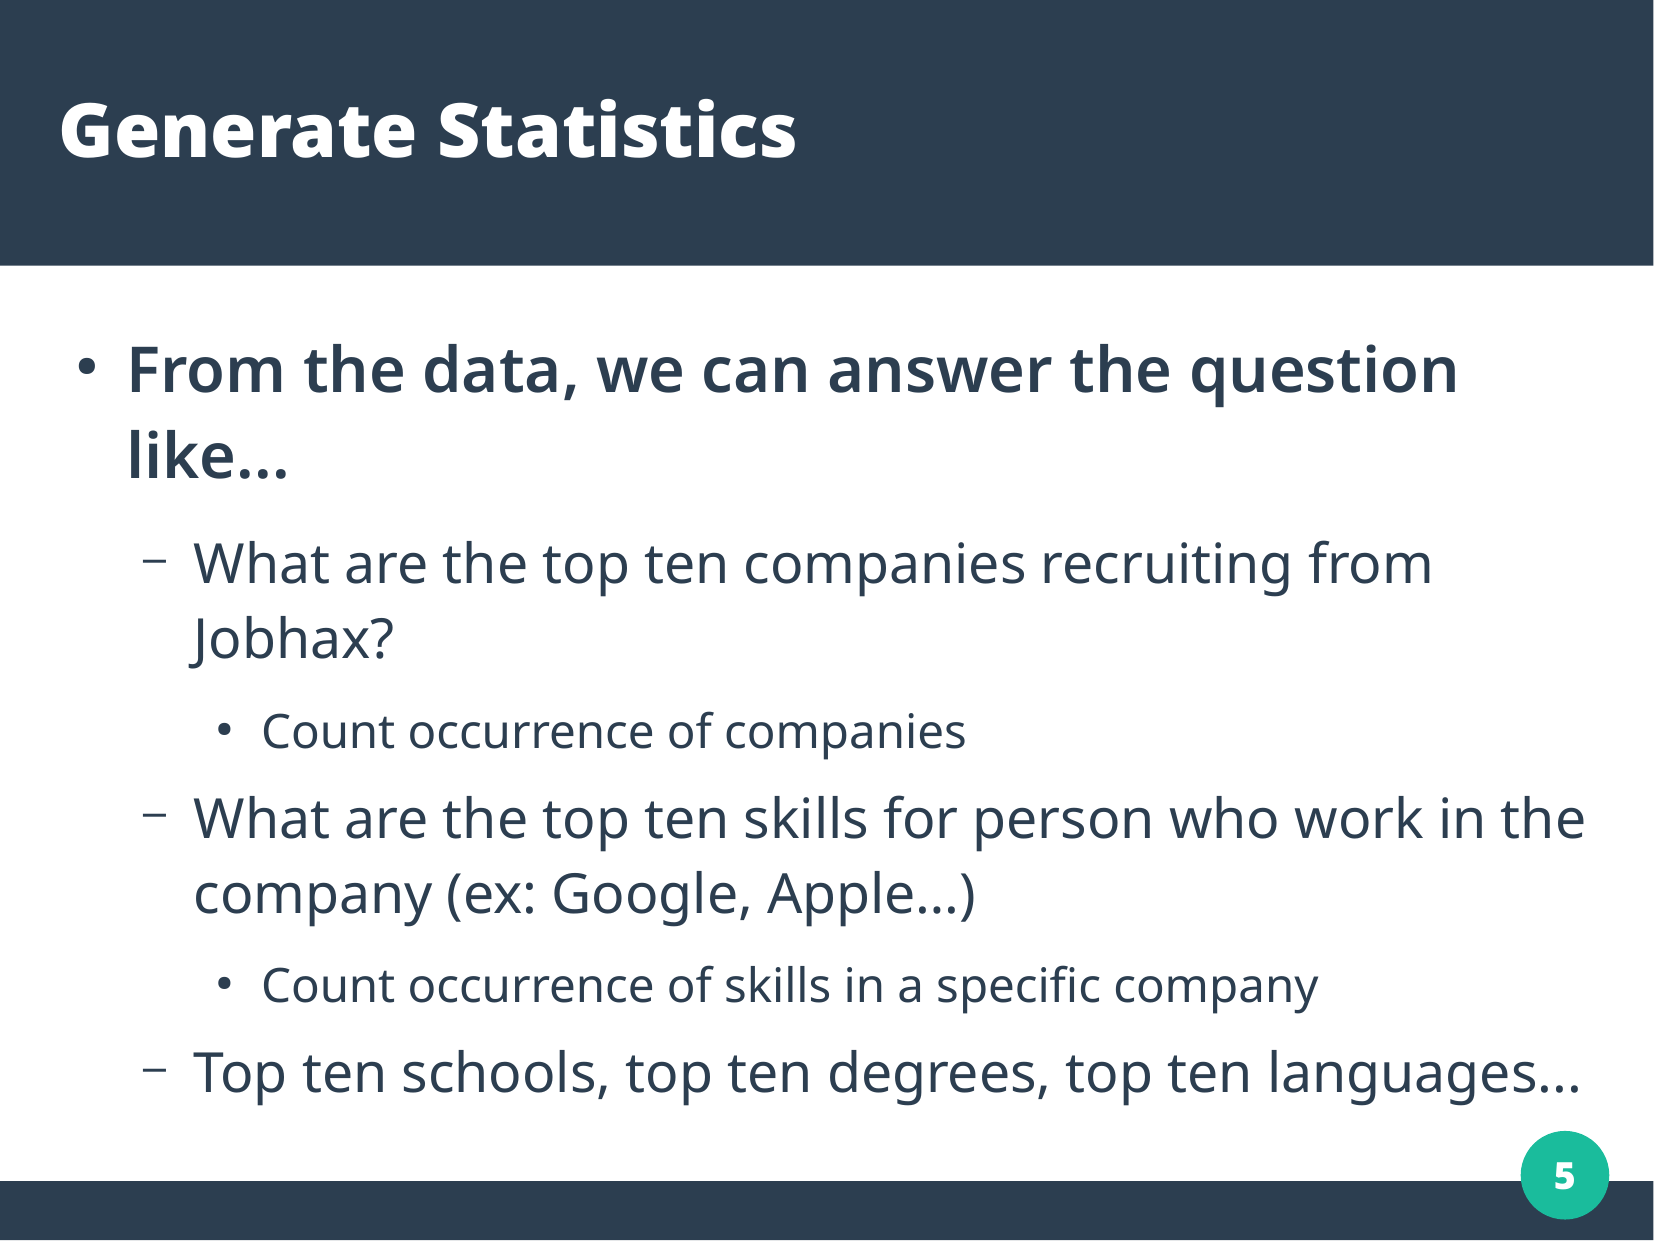

# Generate Statistics
From the data, we can answer the question like...
What are the top ten companies recruiting from Jobhax?
Count occurrence of companies
What are the top ten skills for person who work in the company (ex: Google, Apple…)
Count occurrence of skills in a specific company
Top ten schools, top ten degrees, top ten languages...
5